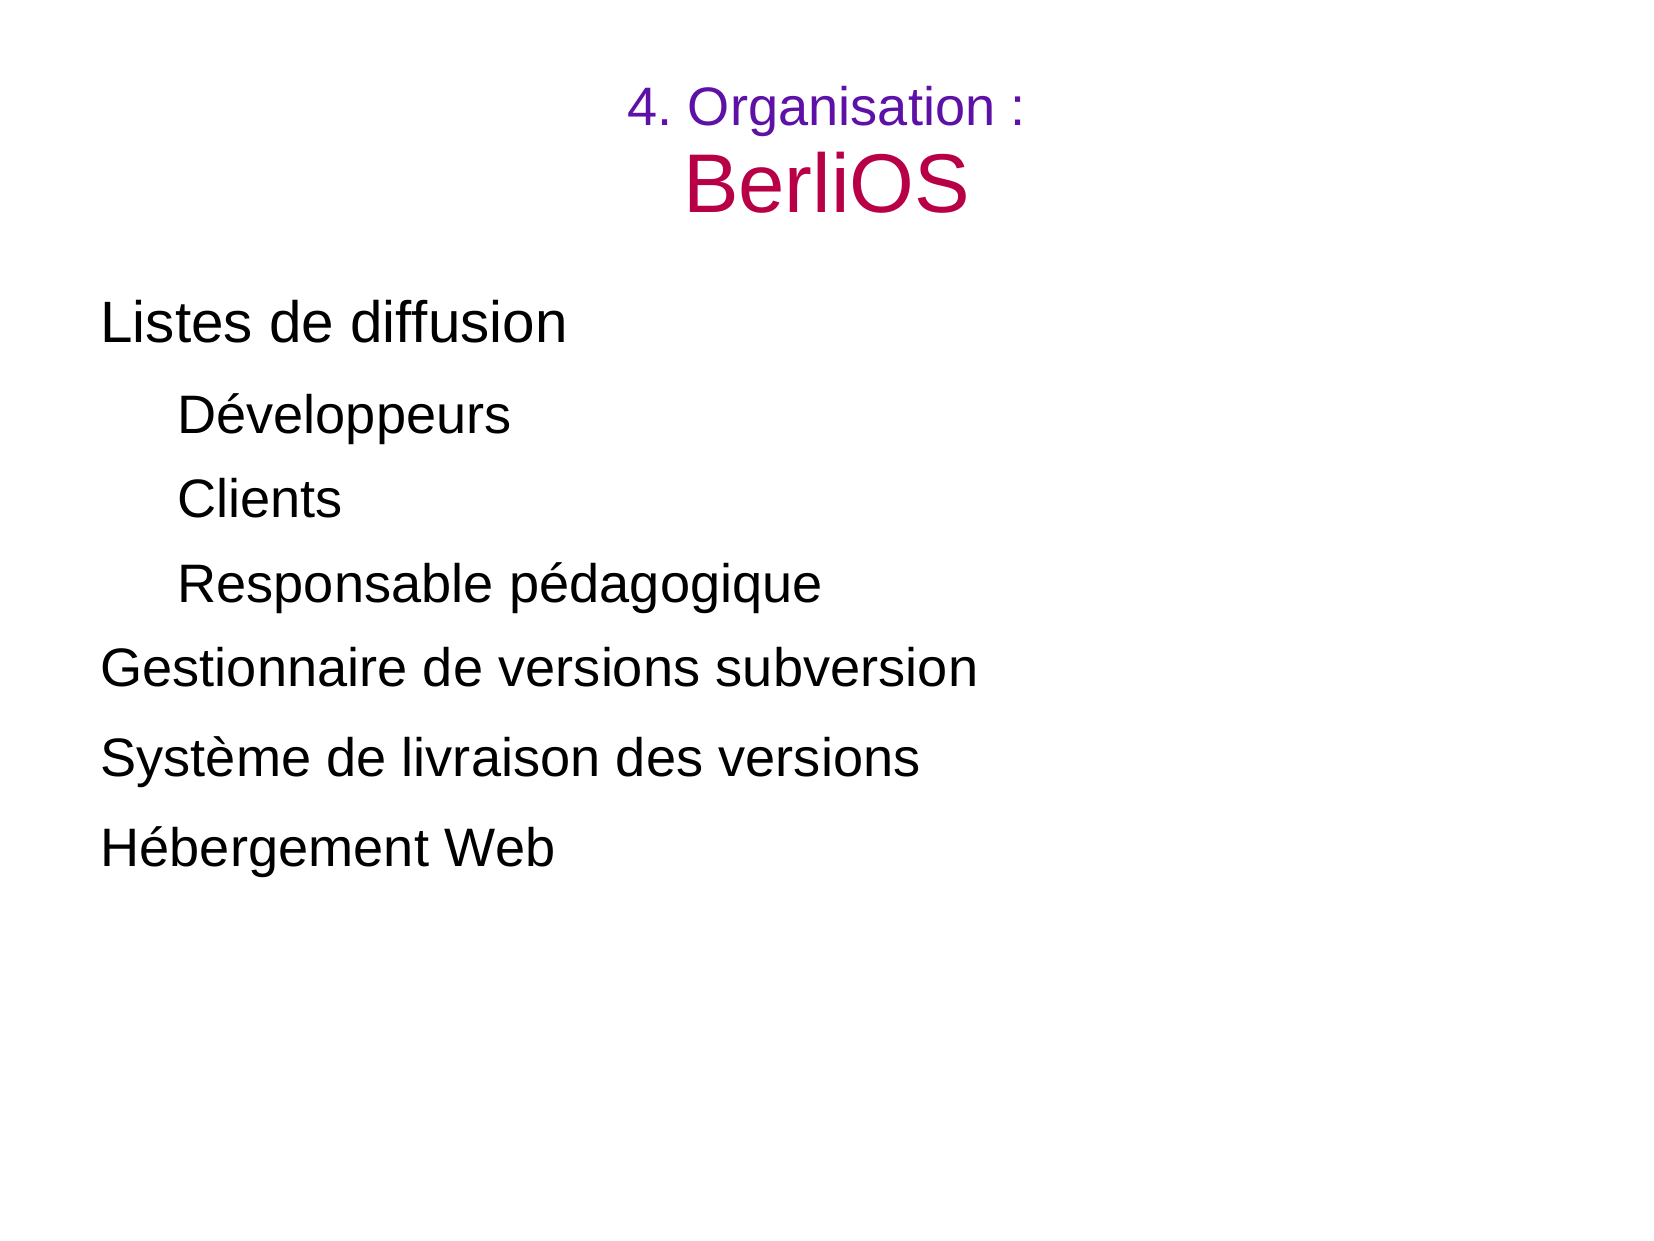

# 4. Organisation : BerliOS
Listes de diffusion
Développeurs
Clients
Responsable pédagogique
Gestionnaire de versions subversion
Système de livraison des versions
Hébergement Web